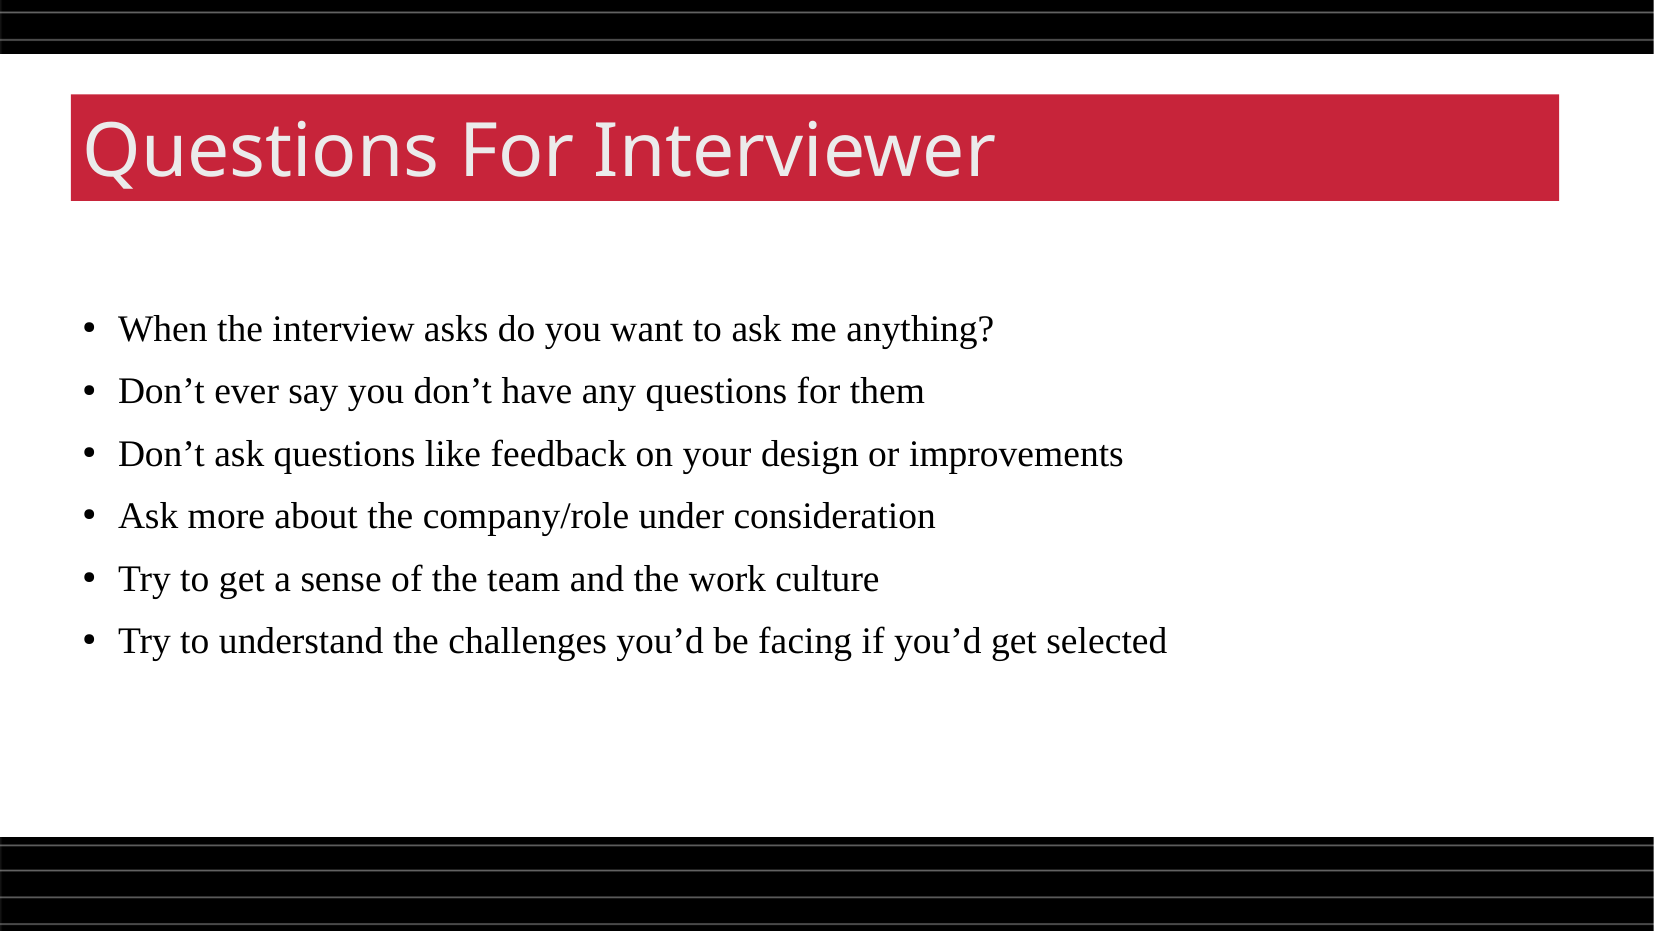

# Questions For Interviewer
When the interview asks do you want to ask me anything?
Don’t ever say you don’t have any questions for them
Don’t ask questions like feedback on your design or improvements
Ask more about the company/role under consideration
Try to get a sense of the team and the work culture
Try to understand the challenges you’d be facing if you’d get selected